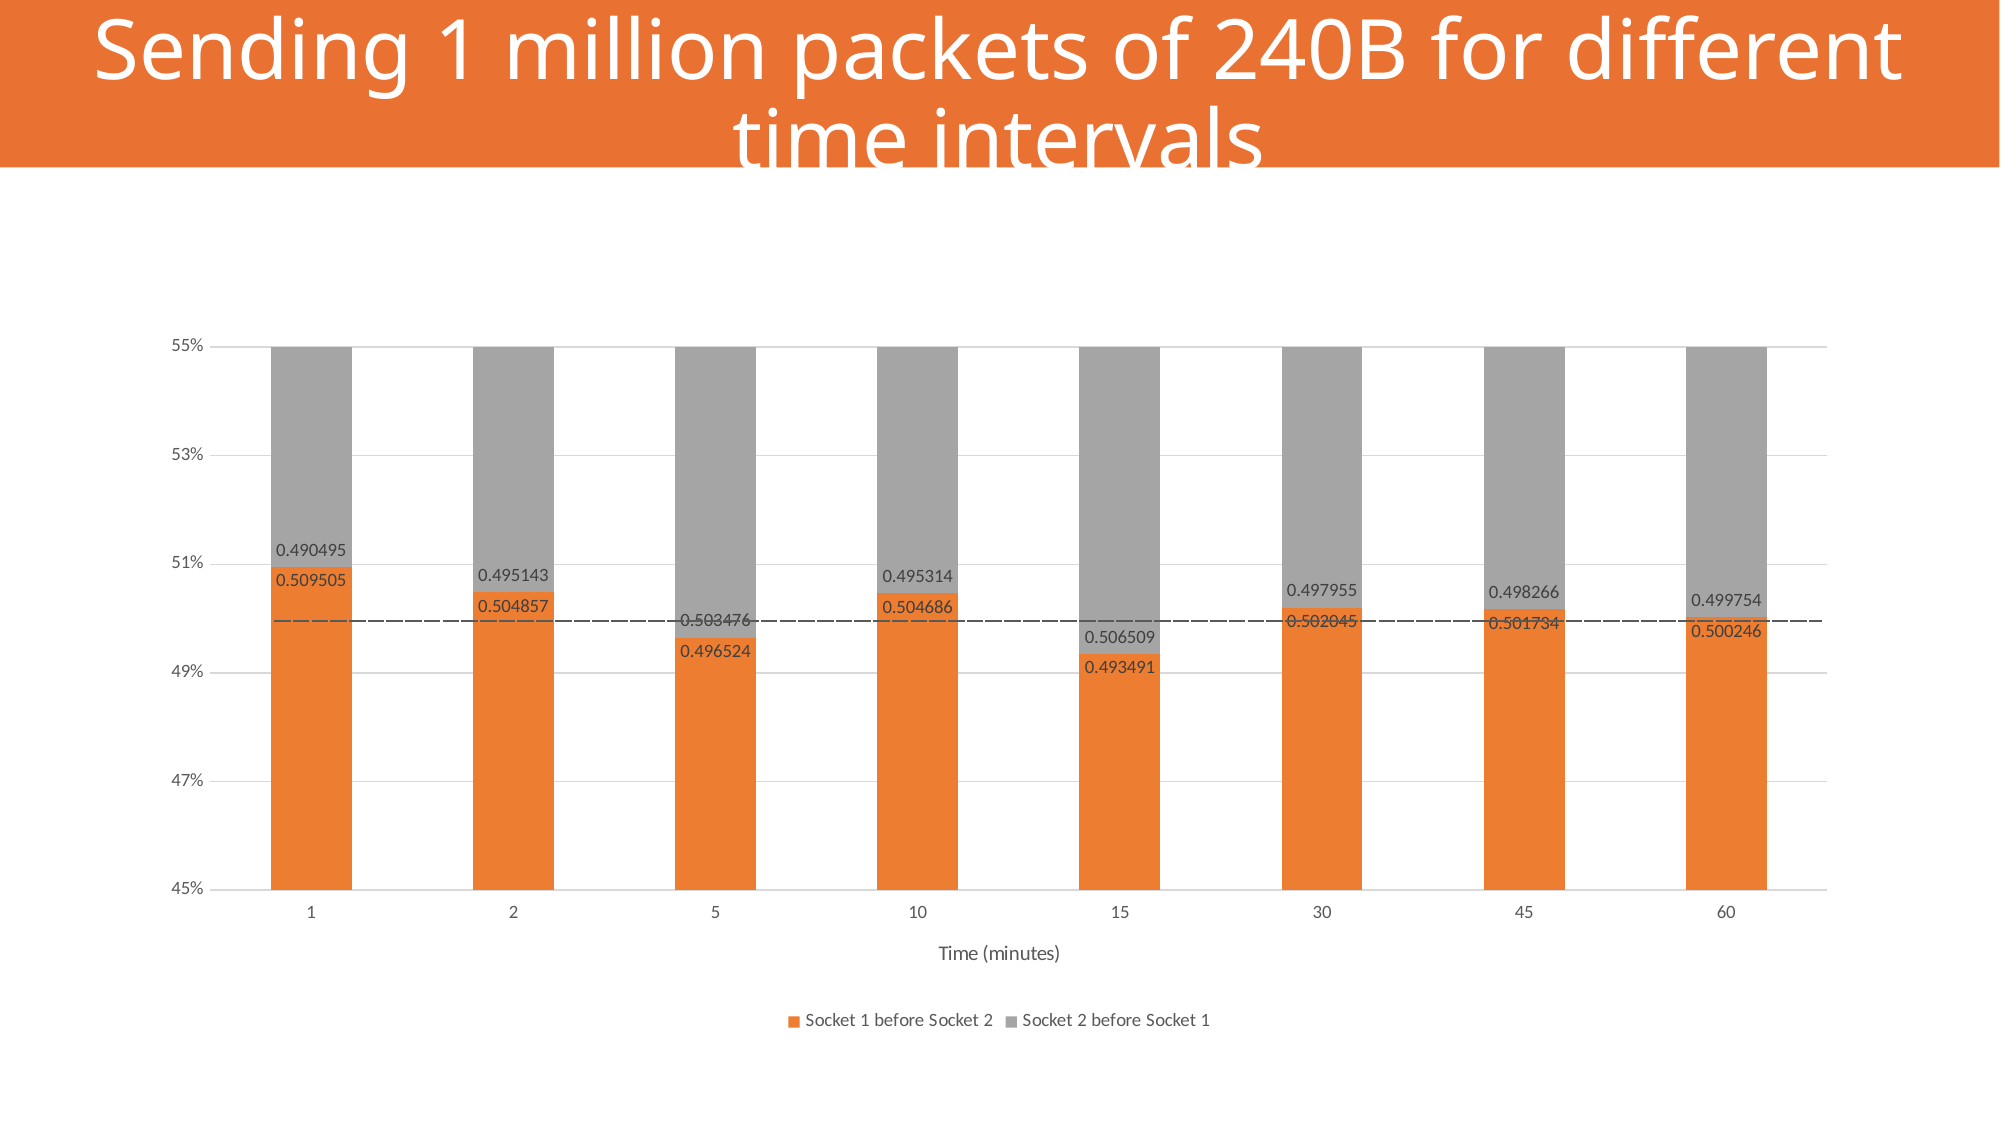

# Sending 1 million packets of 240B for different time intervals
### Chart
| Category | Socket 1 before Socket 2 | Socket 2 before Socket 1 |
|---|---|---|
| 1 | 0.509505 | 0.490495 |
| 2 | 0.504857 | 0.495143 |
| 5 | 0.496524 | 0.503476 |
| 10 | 0.504686 | 0.495314 |
| 15 | 0.493491 | 0.506509 |
| 30 | 0.502045 | 0.497955 |
| 45 | 0.501734 | 0.498266 |
| 60 | 0.500246 | 0.499754 |